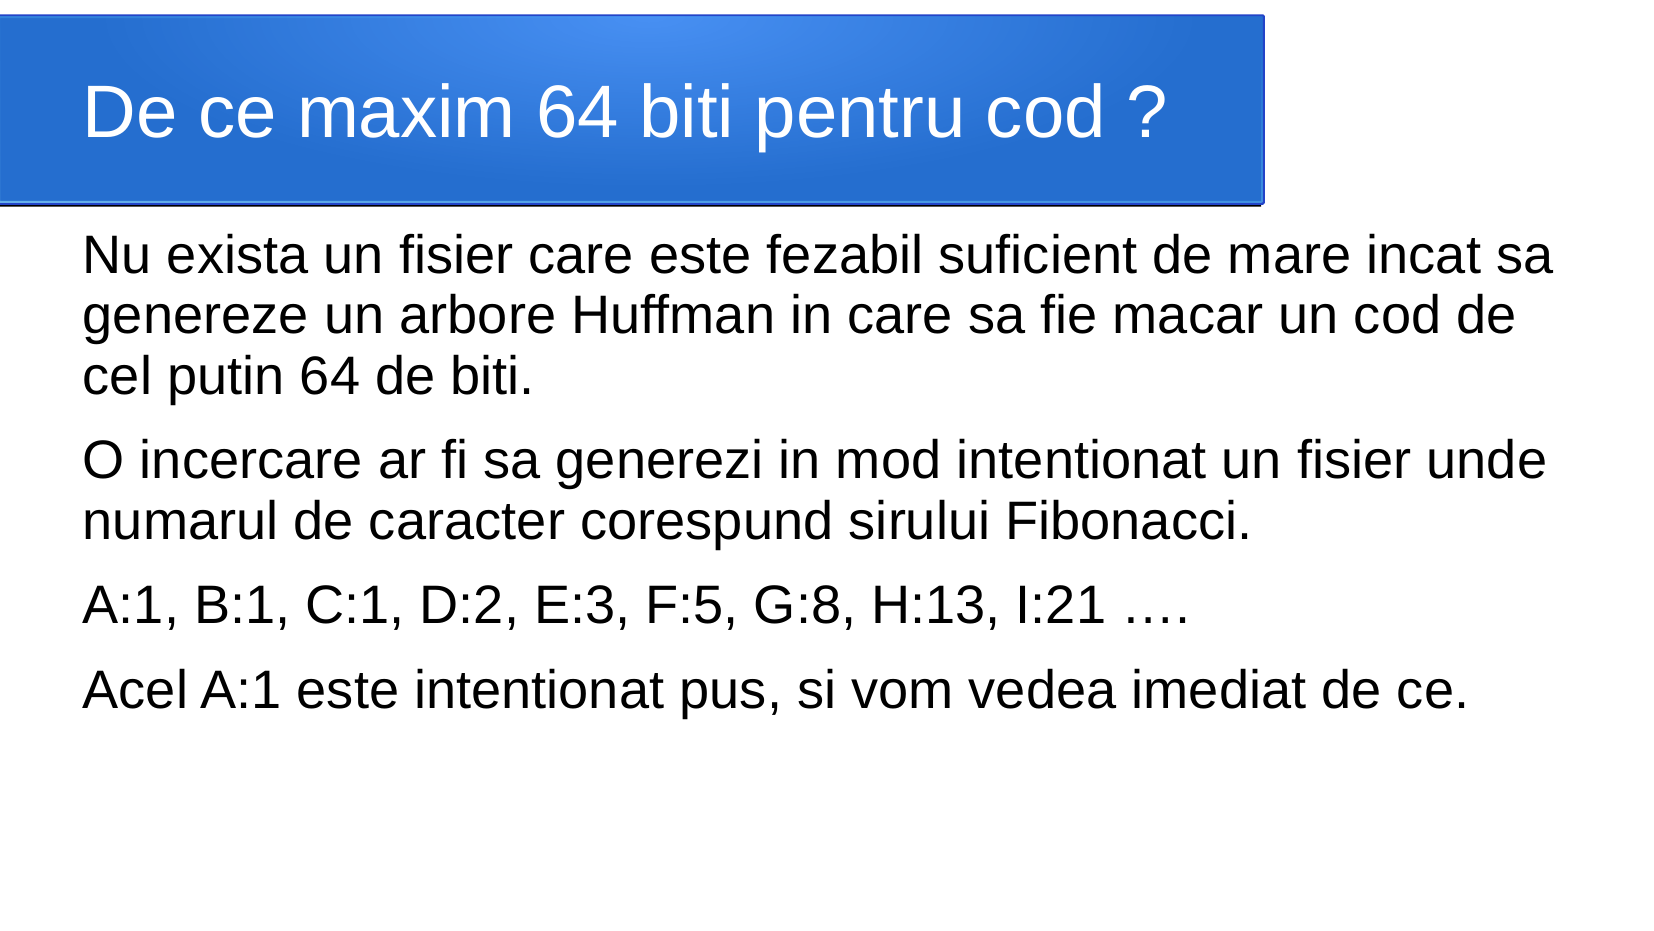

# De ce maxim 64 biti pentru cod ?
Nu exista un fisier care este fezabil suficient de mare incat sa genereze un arbore Huffman in care sa fie macar un cod de cel putin 64 de biti.
O incercare ar fi sa generezi in mod intentionat un fisier unde numarul de caracter corespund sirului Fibonacci.
A:1, B:1, C:1, D:2, E:3, F:5, G:8, H:13, I:21 ….
Acel A:1 este intentionat pus, si vom vedea imediat de ce.